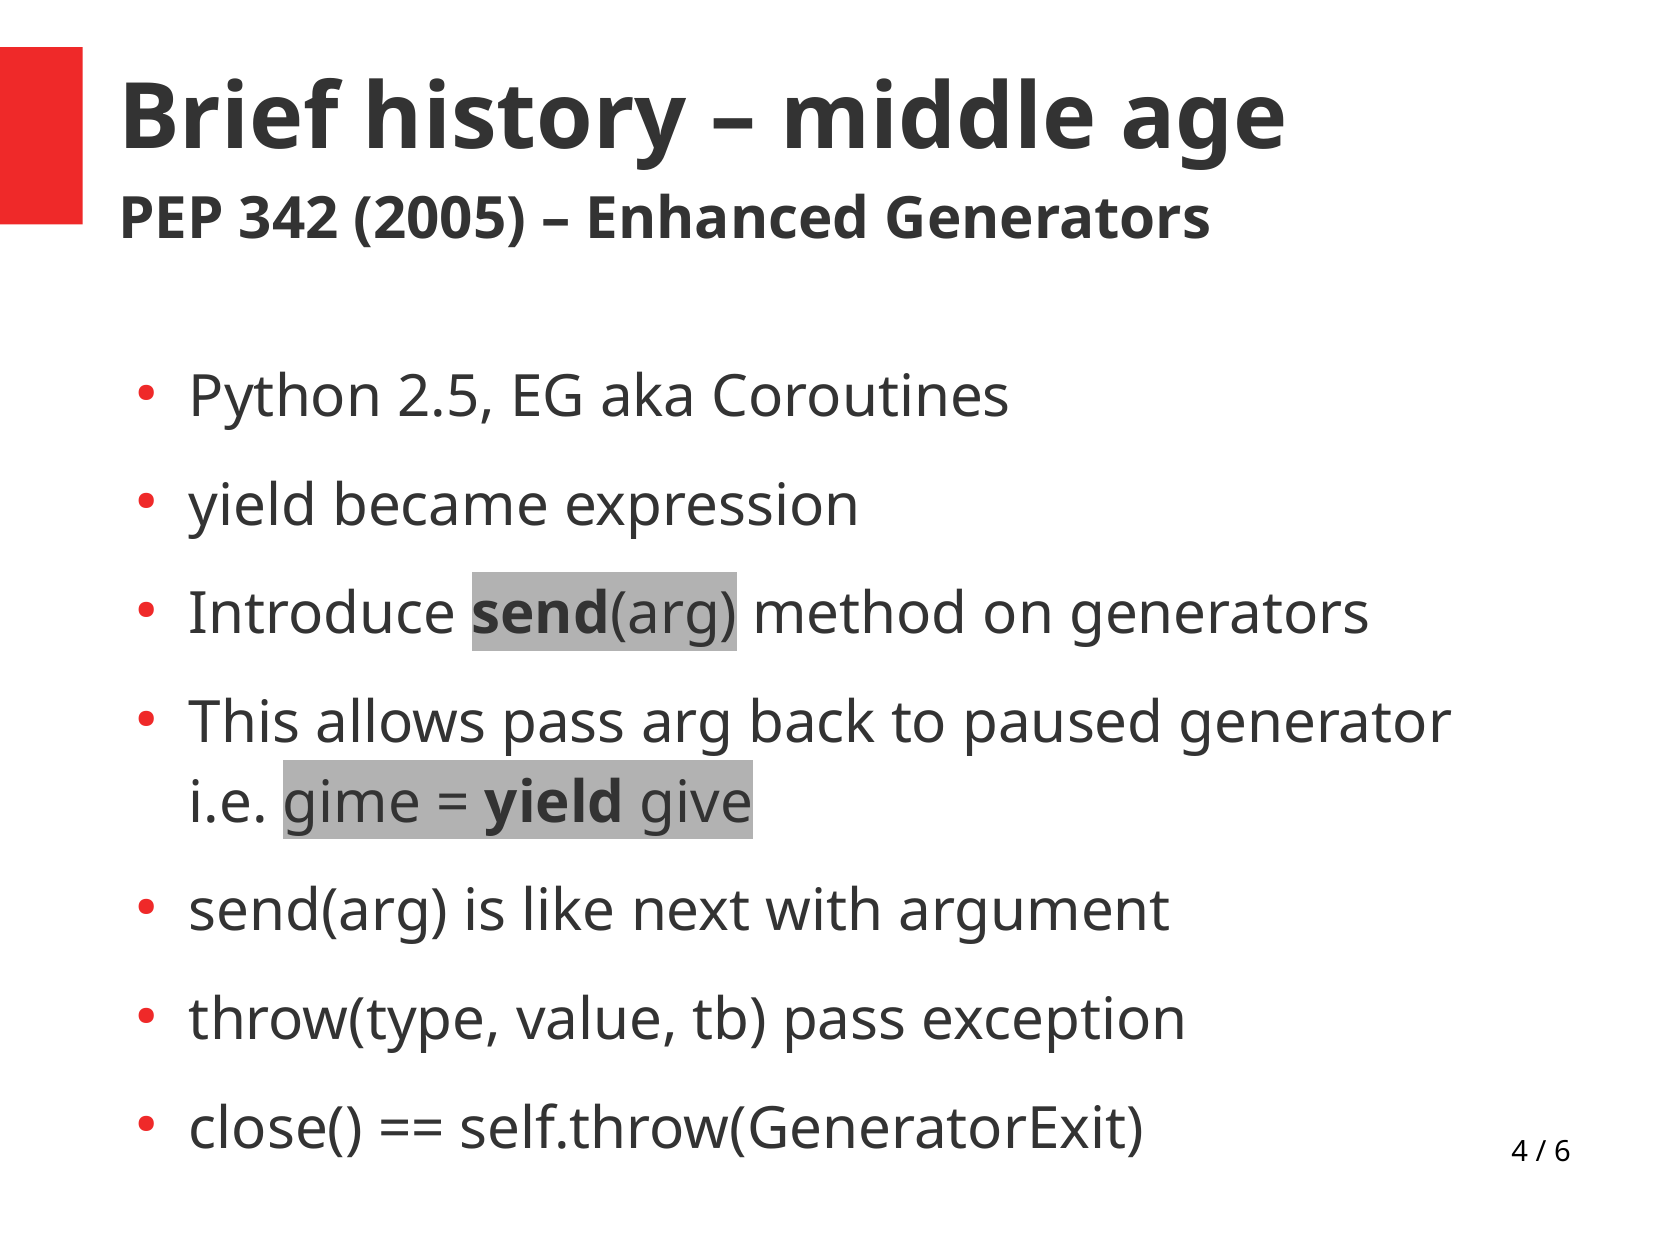

# Brief history – middle age PEP 342 (2005) – Enhanced Generators
Python 2.5, EG aka Coroutines
yield became expression
Introduce send(arg) method on generators
This allows pass arg back to paused generator i.e. gime = yield give
send(arg) is like next with argument
throw(type, value, tb) pass exception
close() == self.throw(GeneratorExit)
4